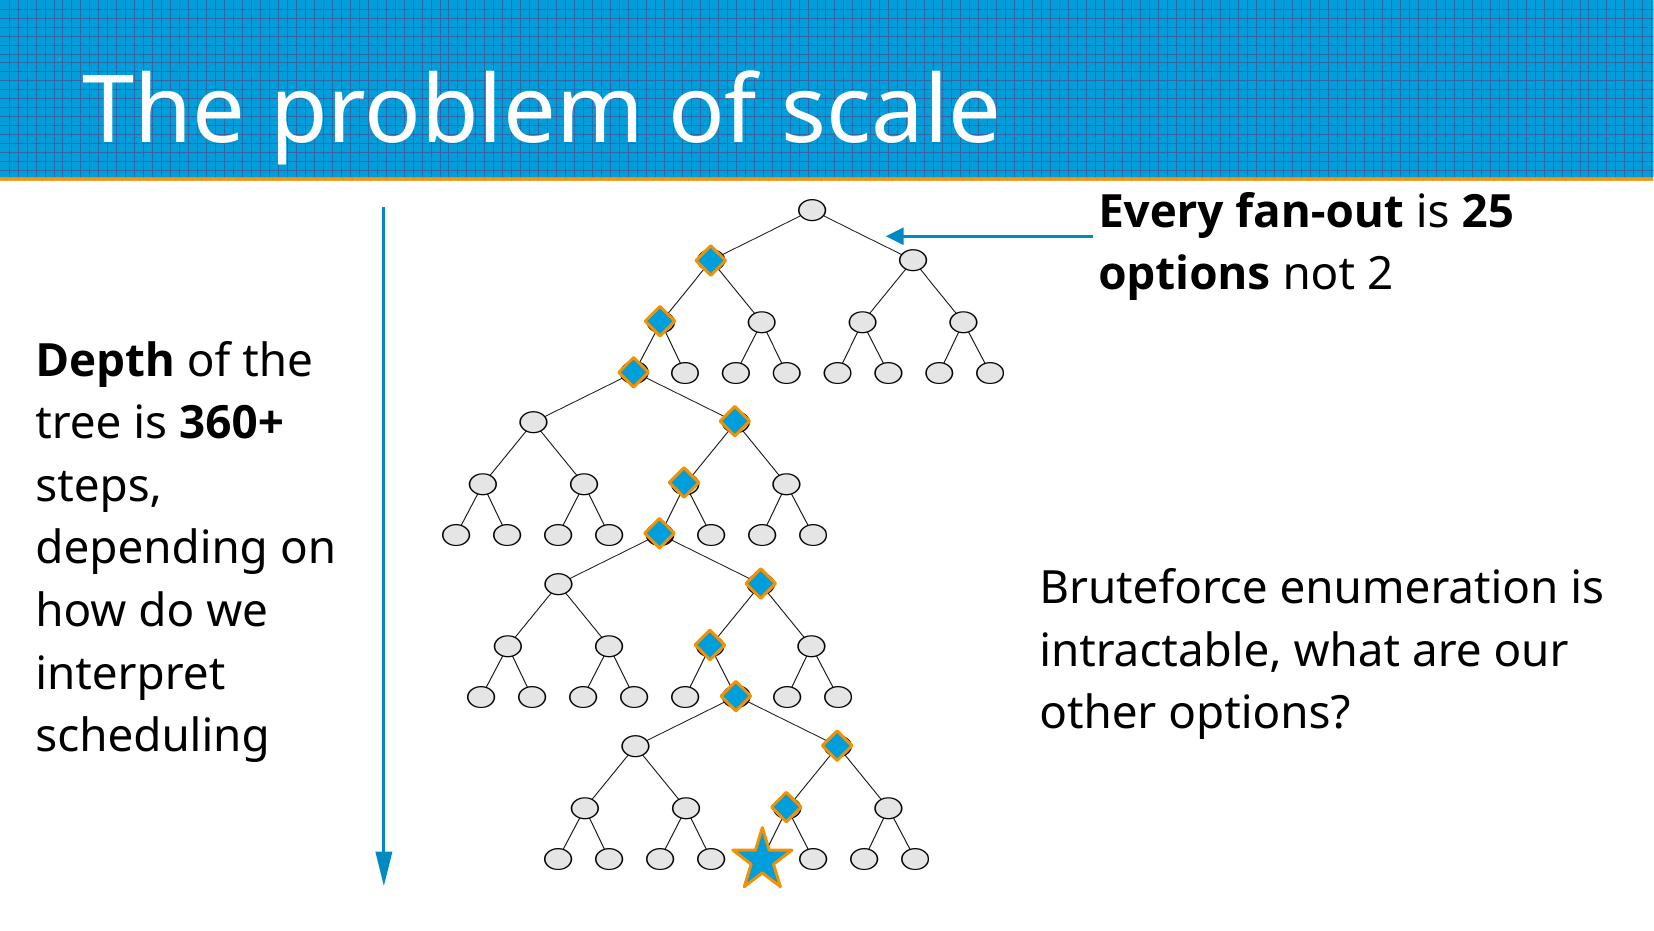

# The problem of scale
Every fan-out is 25 options not 2
Depth of the tree is 360+ steps, depending on how do we interpret scheduling
Bruteforce enumeration is intractable, what are our other options?